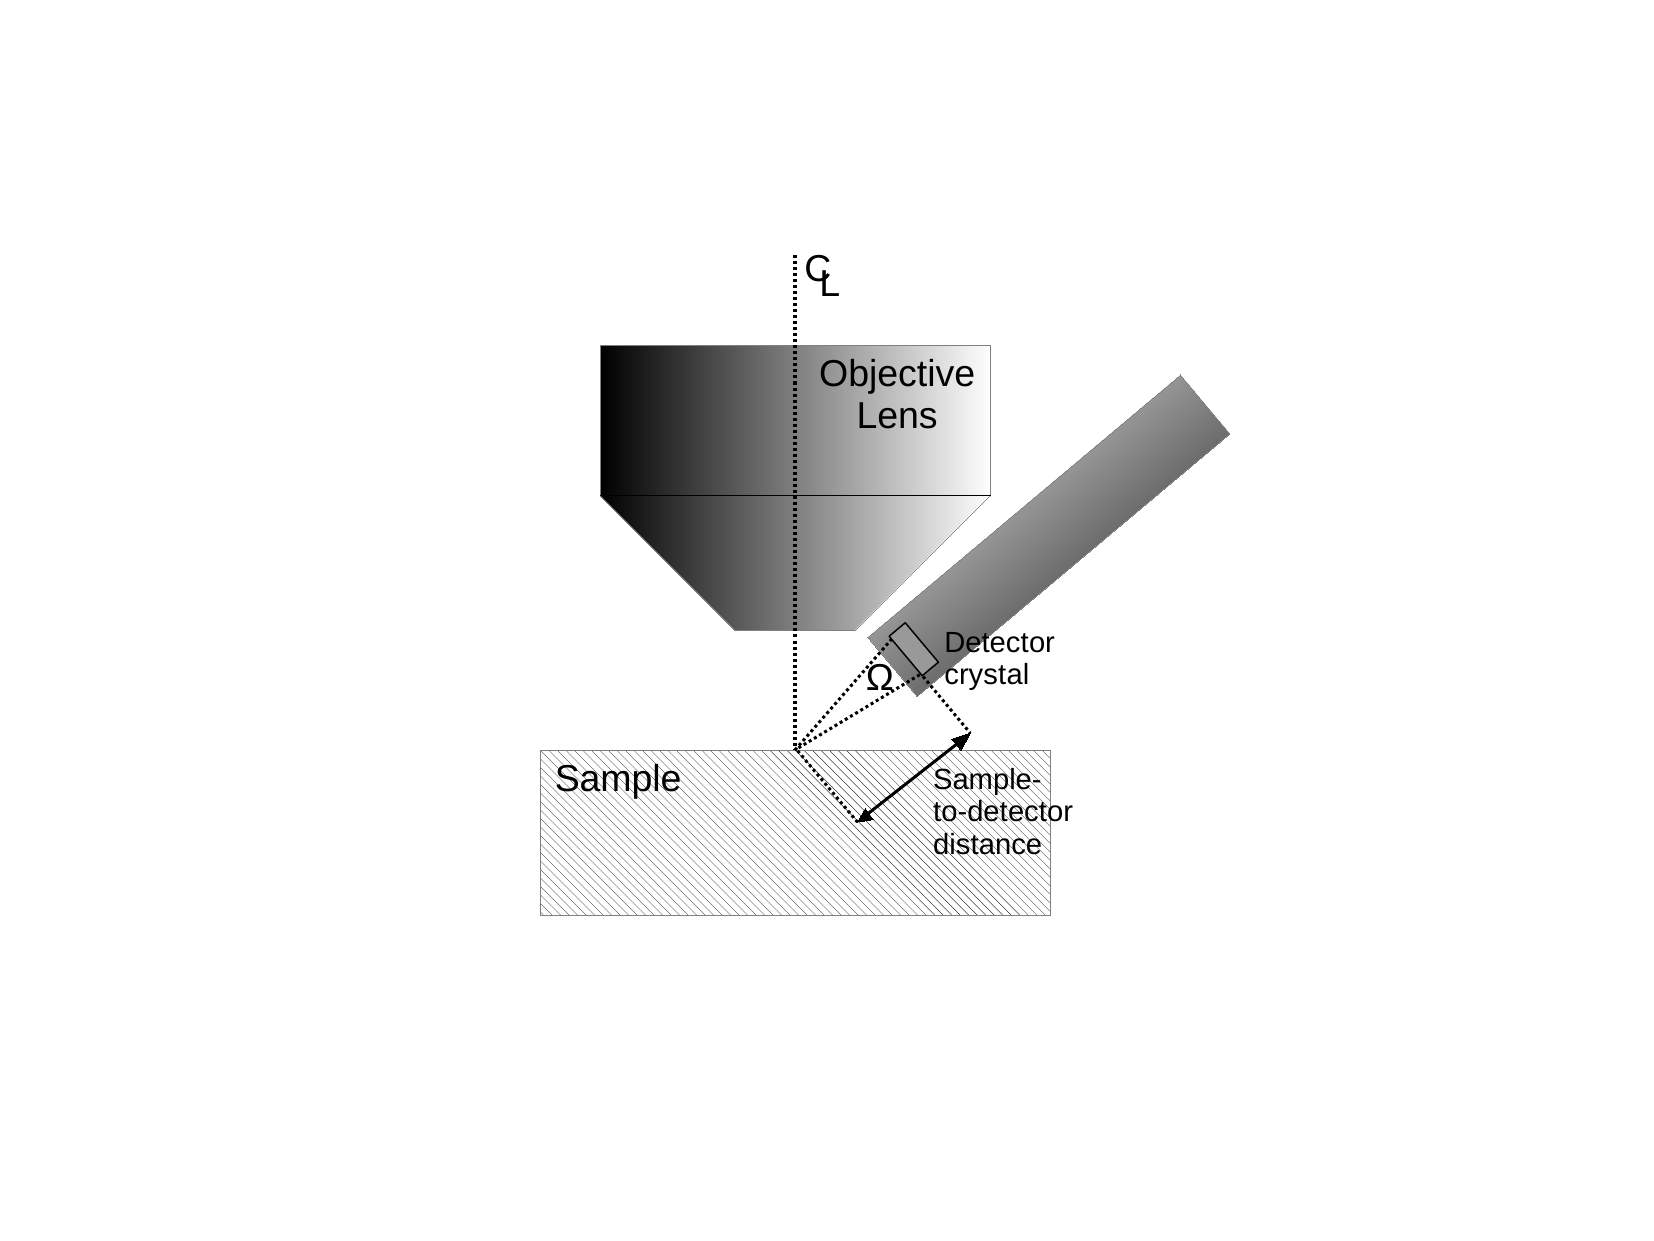

C
L
Objective
Lens
Detector
crystal
Ω
Sample
Sample-
to-detector
distance